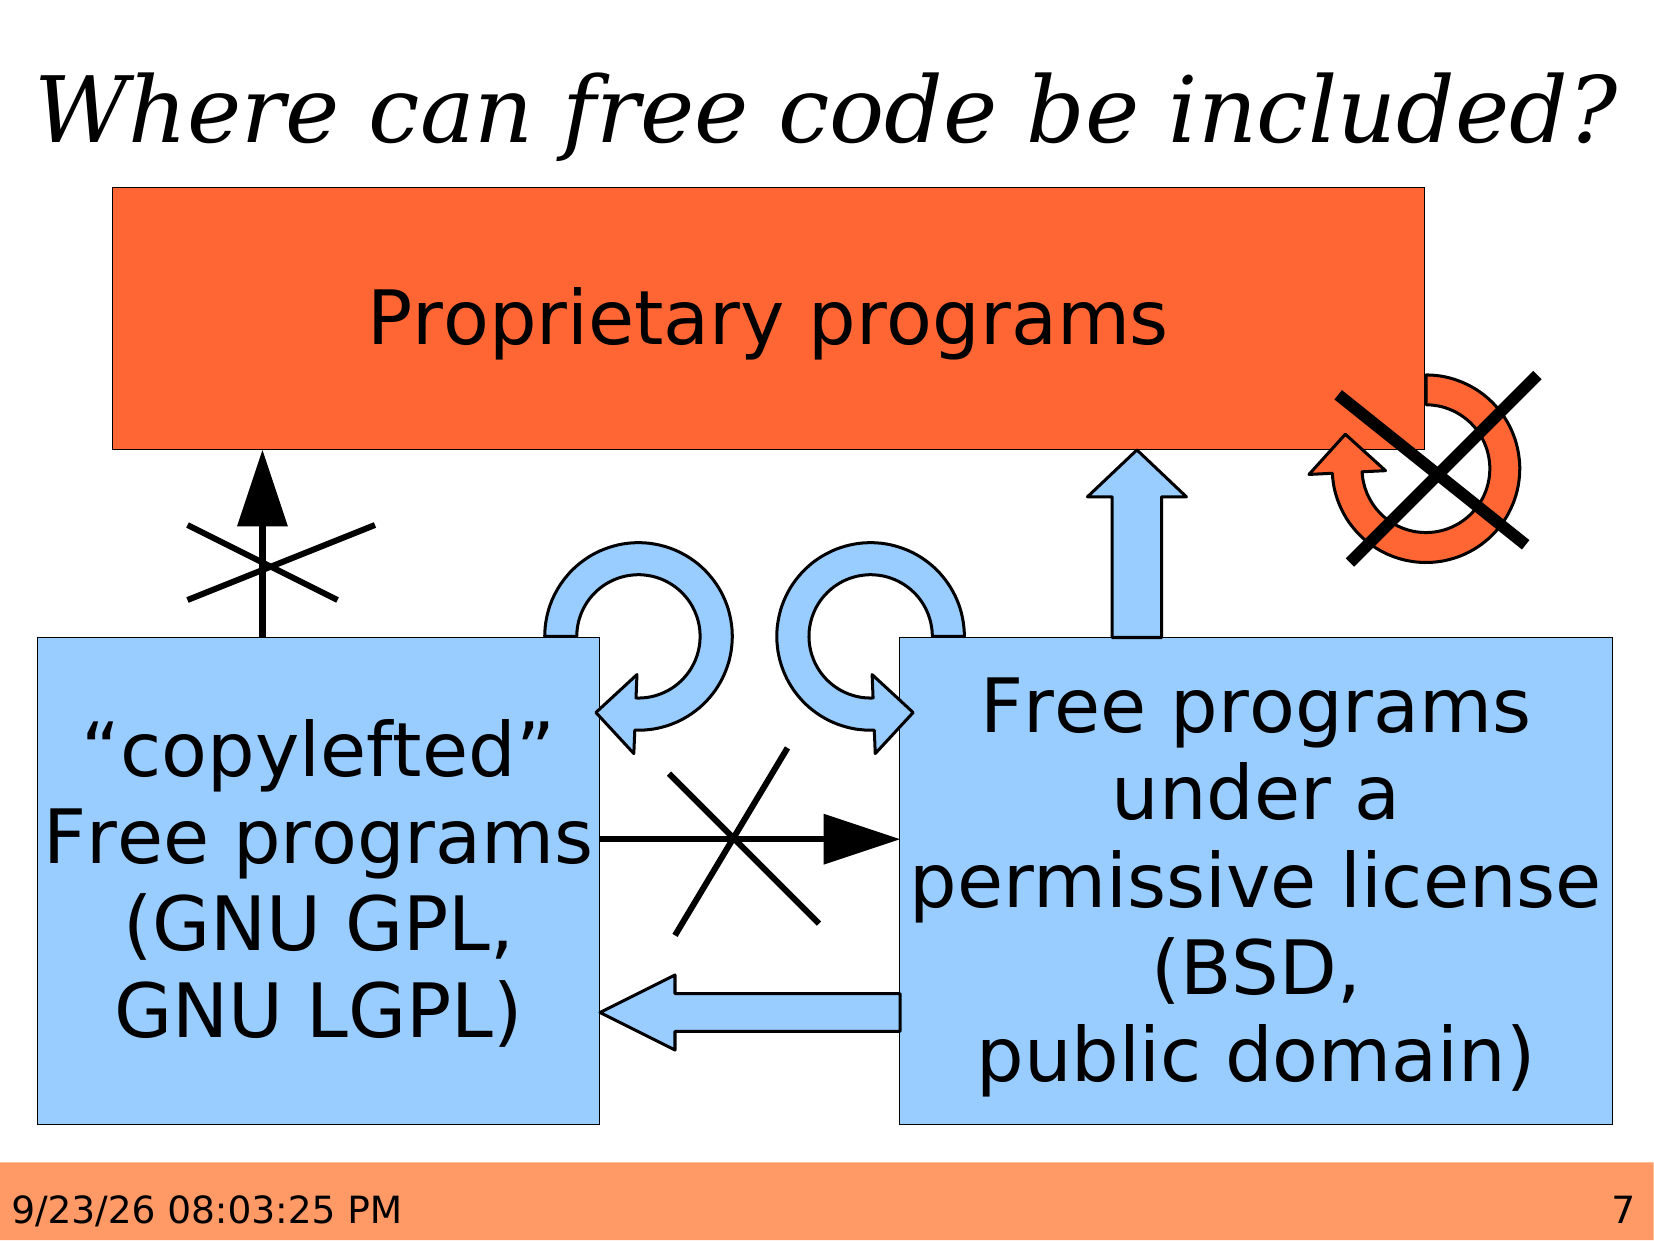

# Where can free code be included?
Proprietary programs
“copylefted”
Free programs
(GNU GPL,
GNU LGPL)
Free programs
under a
permissive license
(BSD,
public domain)